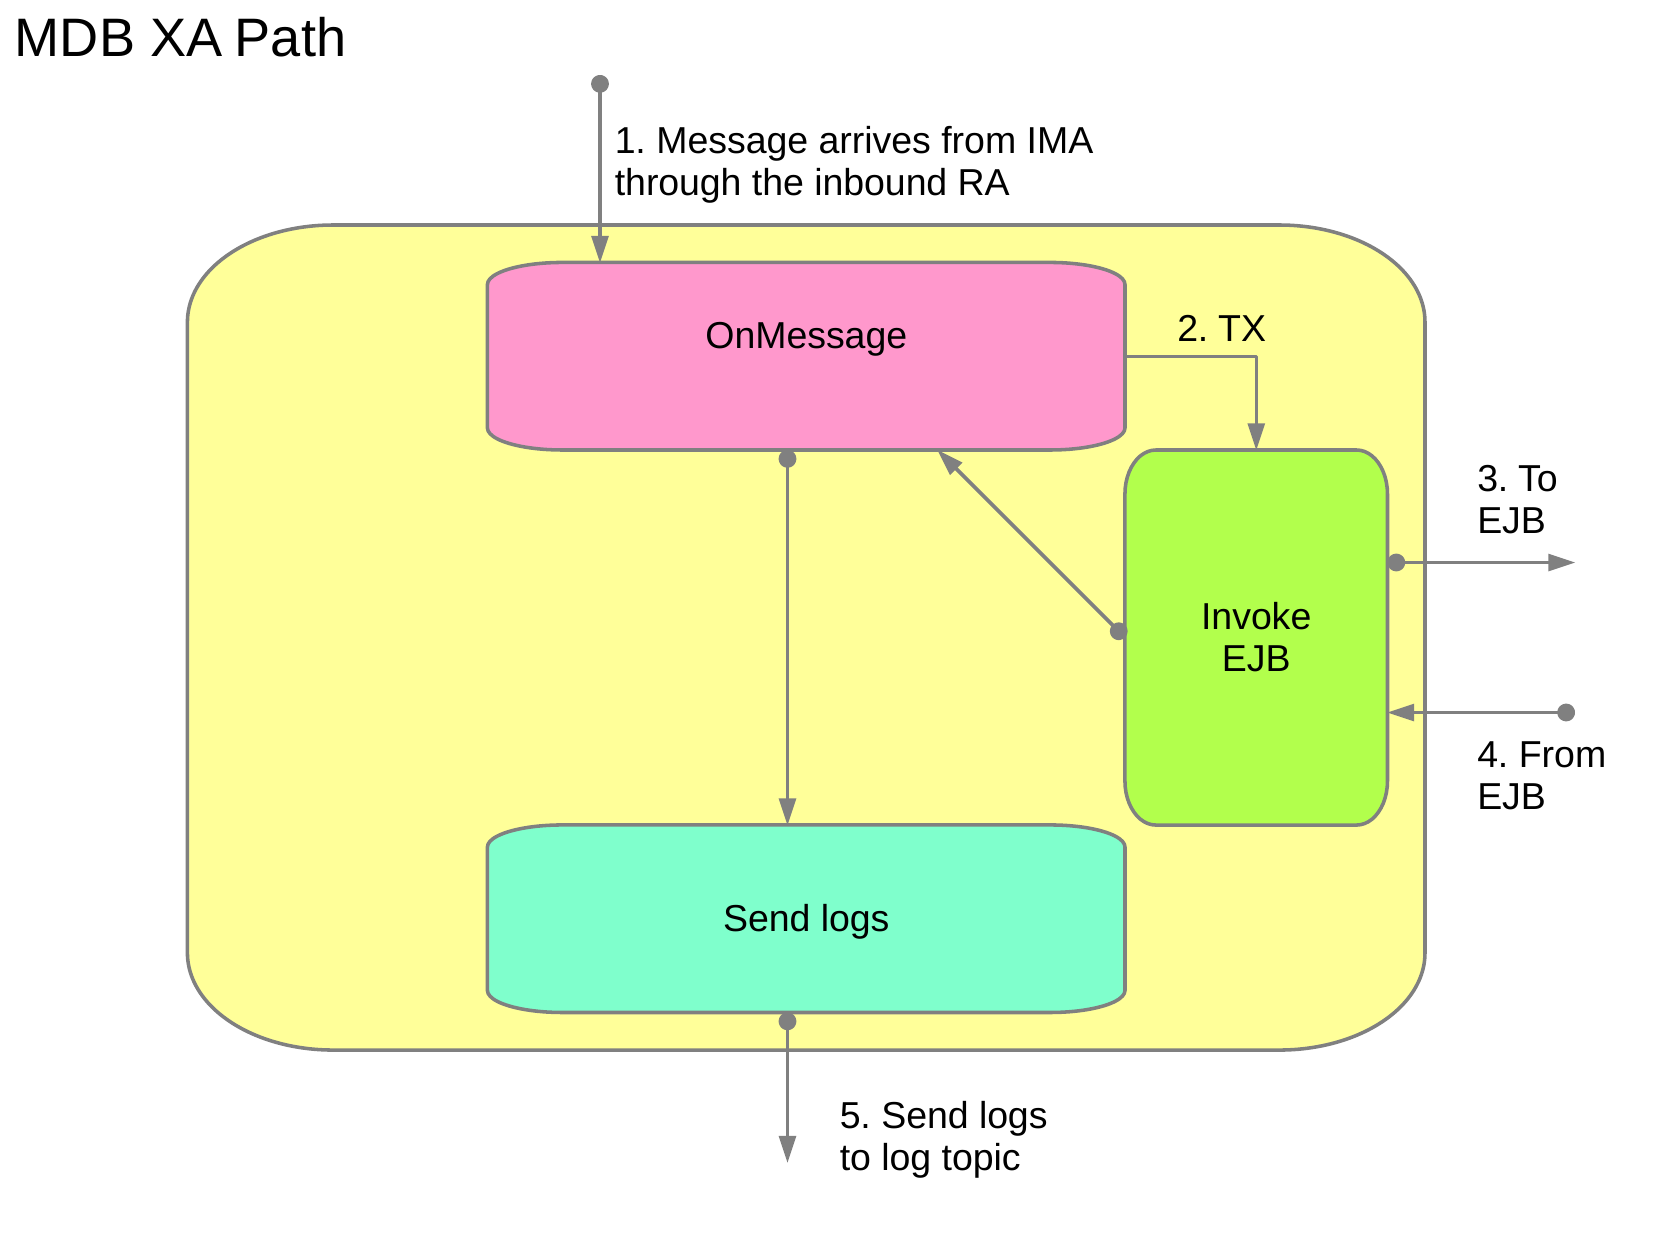

MDB XA Path
1. Message arrives from IMA
through the inbound RA
OnMessage
2. TX
Invoke
EJB
3. To EJB
4. From
EJB
Send logs
5. Send logs
to log topic